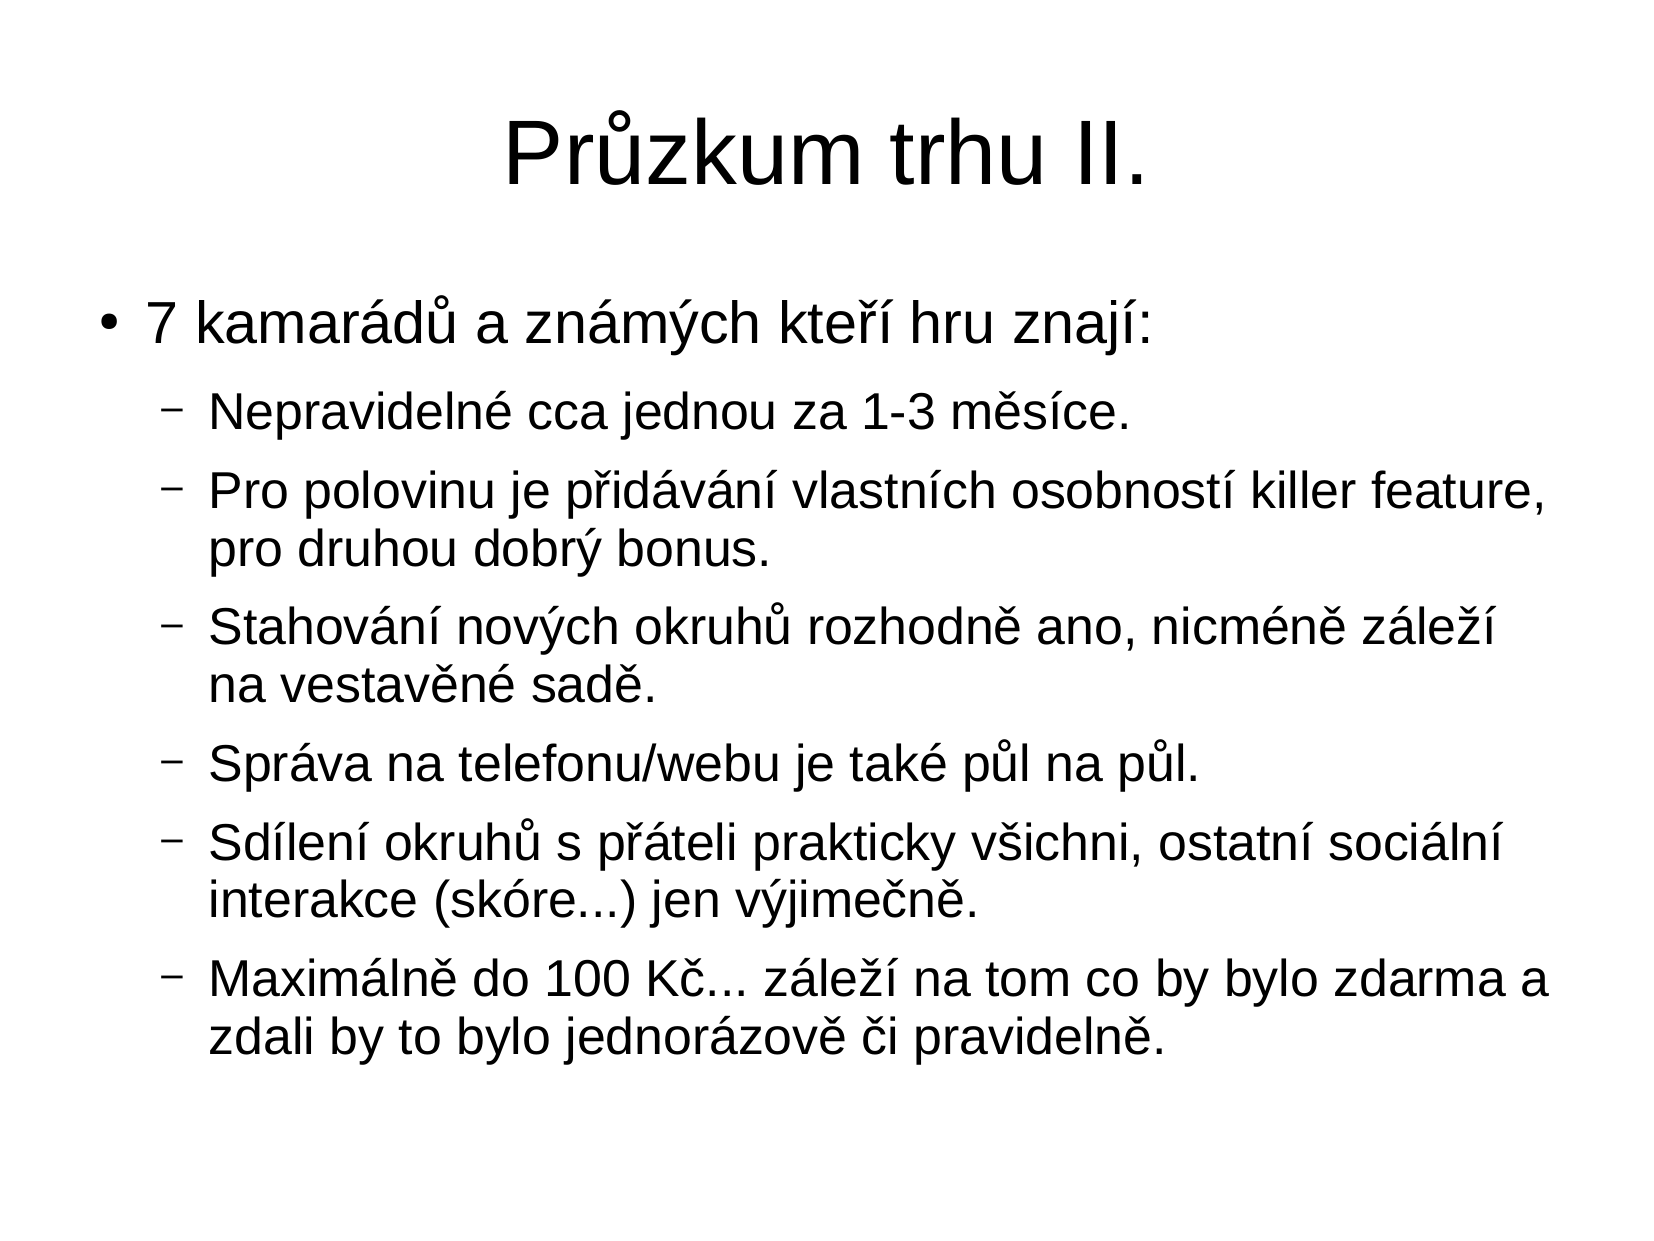

# Průzkum trhu II.
7 kamarádů a známých kteří hru znají:
Nepravidelné cca jednou za 1-3 měsíce.
Pro polovinu je přidávání vlastních osobností killer feature, pro druhou dobrý bonus.
Stahování nových okruhů rozhodně ano, nicméně záleží na vestavěné sadě.
Správa na telefonu/webu je také půl na půl.
Sdílení okruhů s přáteli prakticky všichni, ostatní sociální interakce (skóre...) jen výjimečně.
Maximálně do 100 Kč... záleží na tom co by bylo zdarma a zdali by to bylo jednorázově či pravidelně.